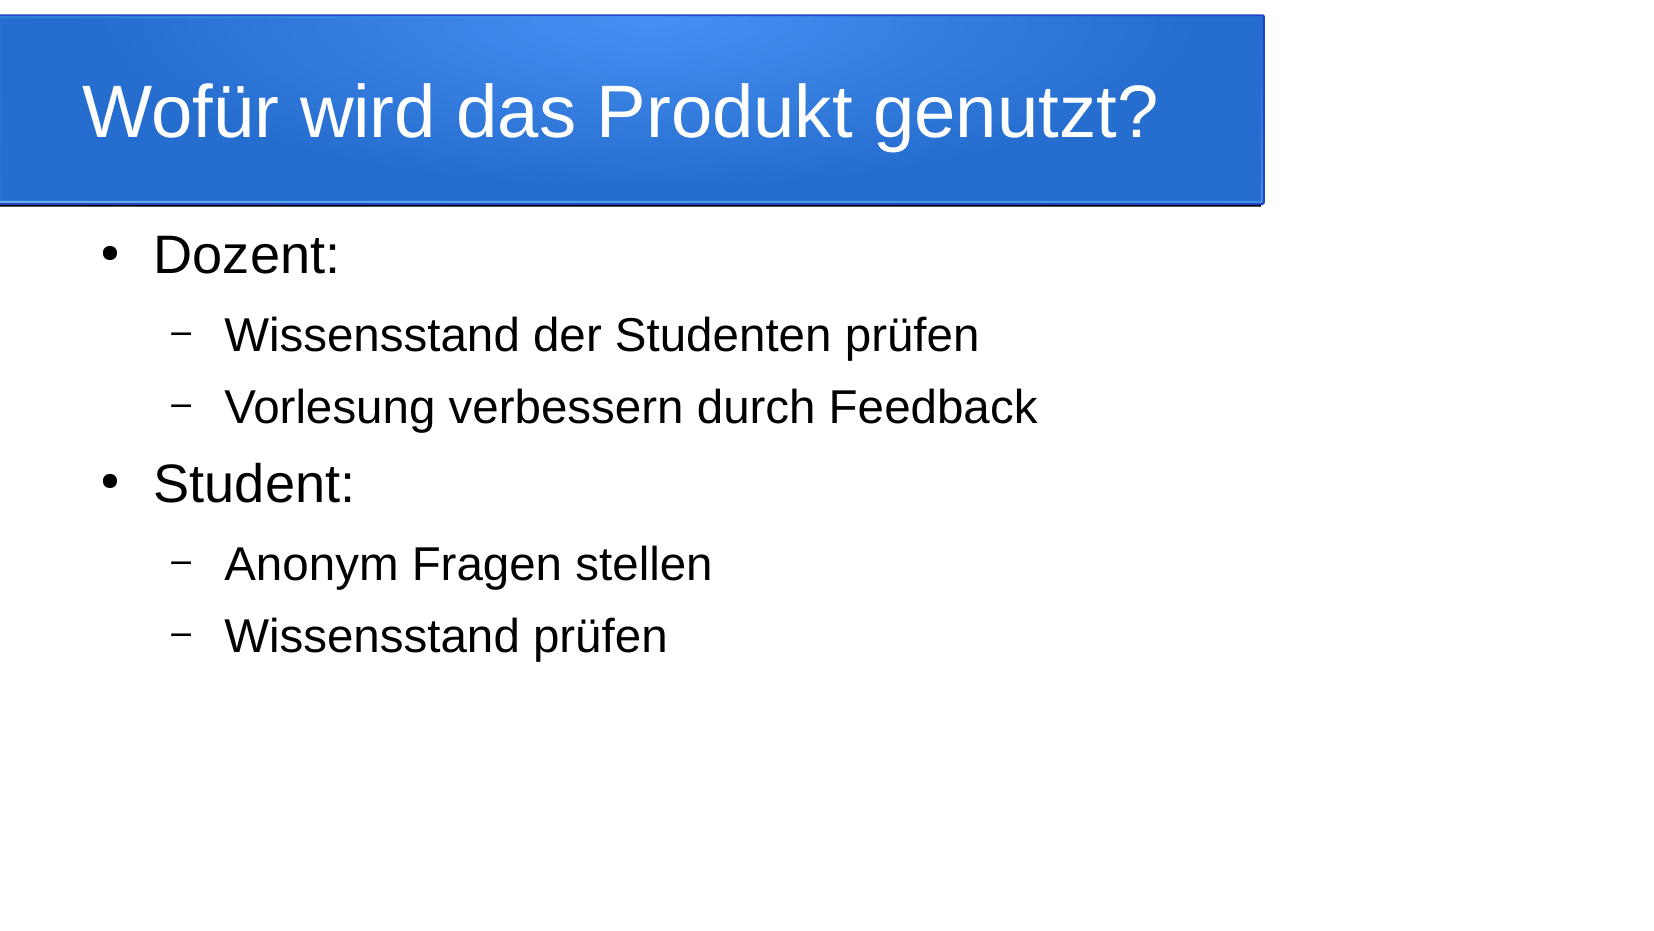

# Wofür wird das Produkt genutzt?
Dozent:
Wissensstand der Studenten prüfen
Vorlesung verbessern durch Feedback
Student:
Anonym Fragen stellen
Wissensstand prüfen